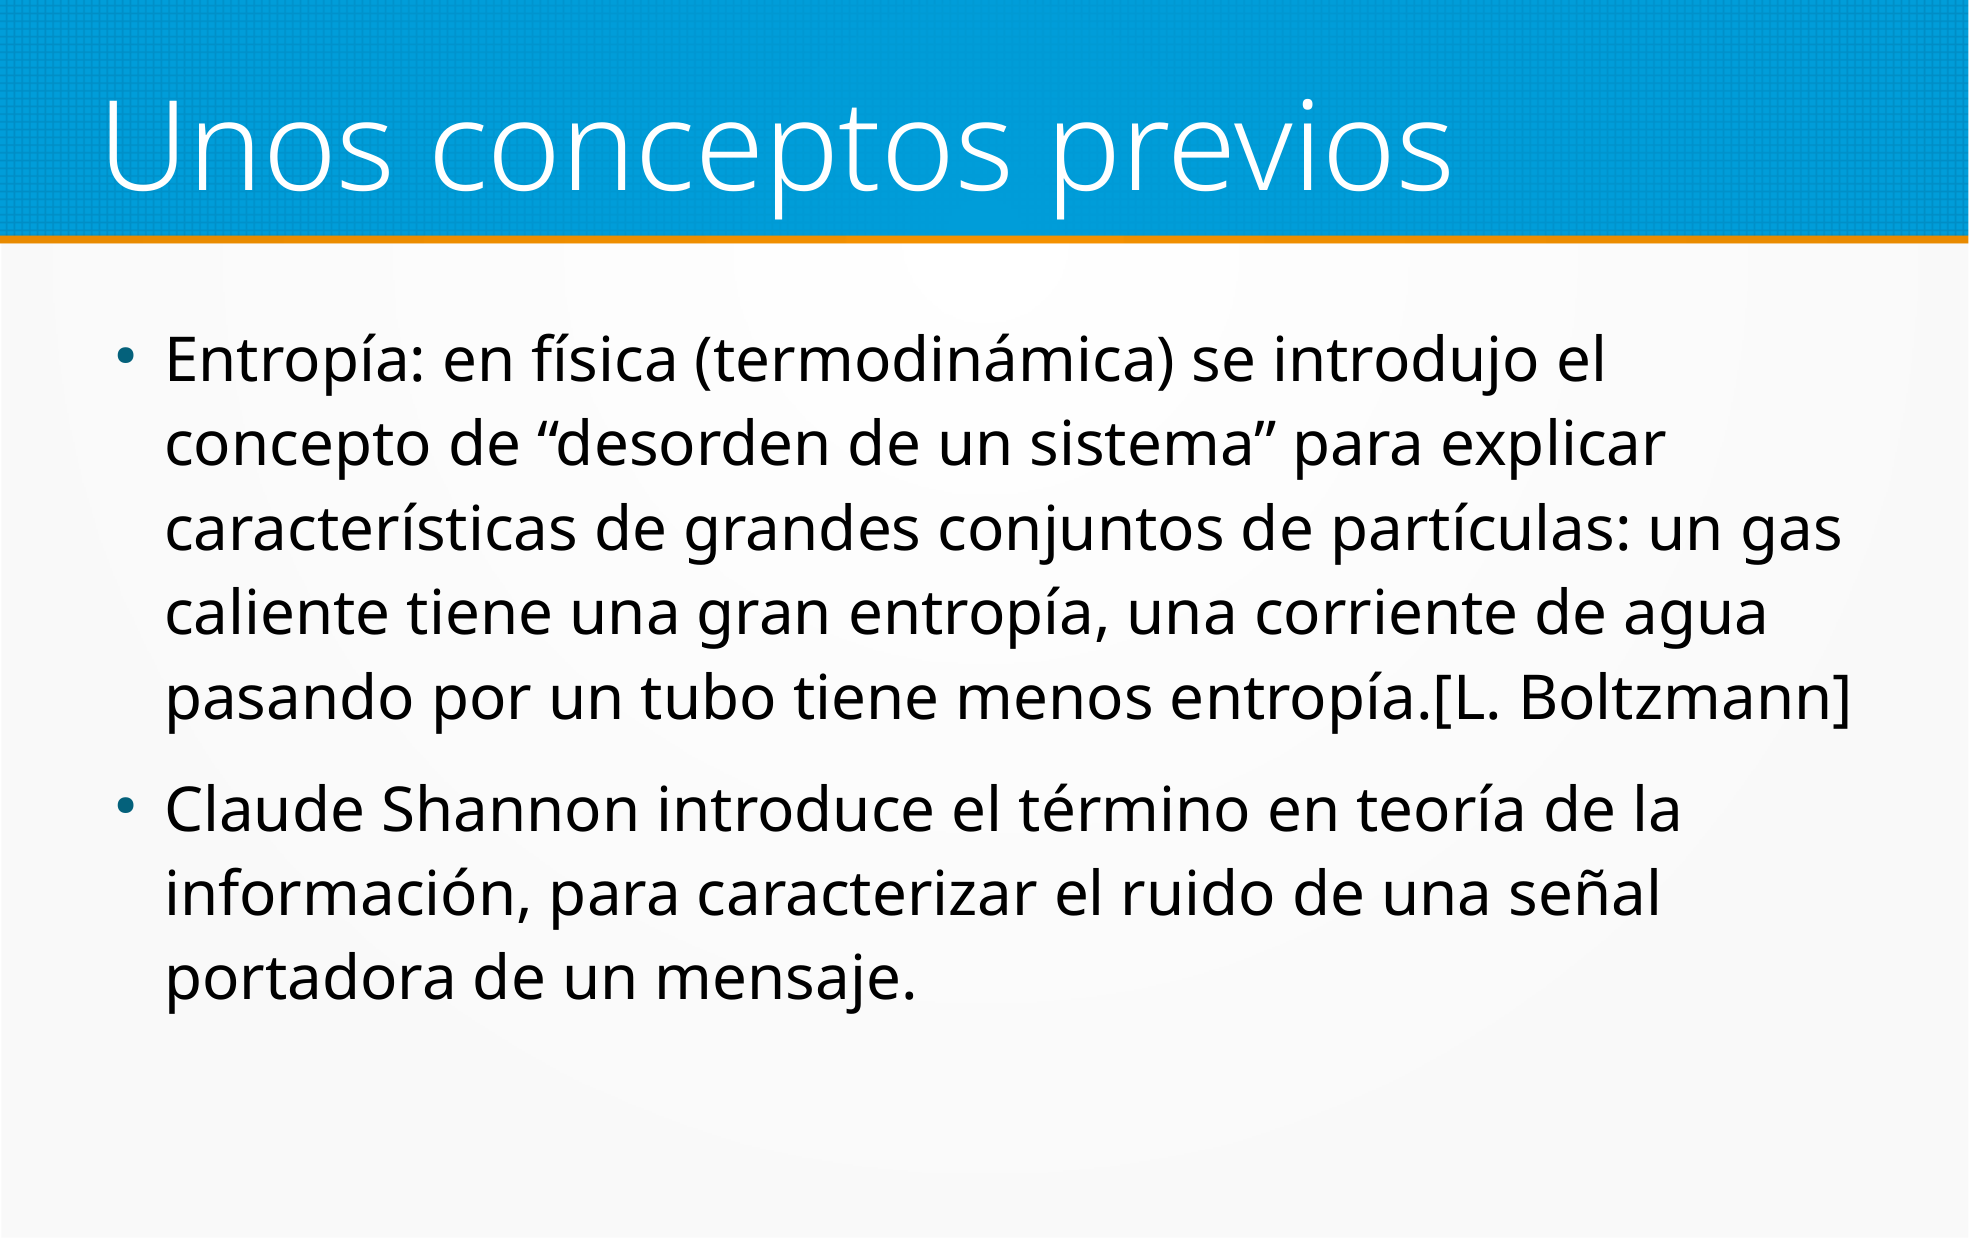

# Unos conceptos previos
Entropía: en física (termodinámica) se introdujo el concepto de “desorden de un sistema” para explicar características de grandes conjuntos de partículas: un gas caliente tiene una gran entropía, una corriente de agua pasando por un tubo tiene menos entropía.[L. Boltzmann]
Claude Shannon introduce el término en teoría de la información, para caracterizar el ruido de una señal portadora de un mensaje.